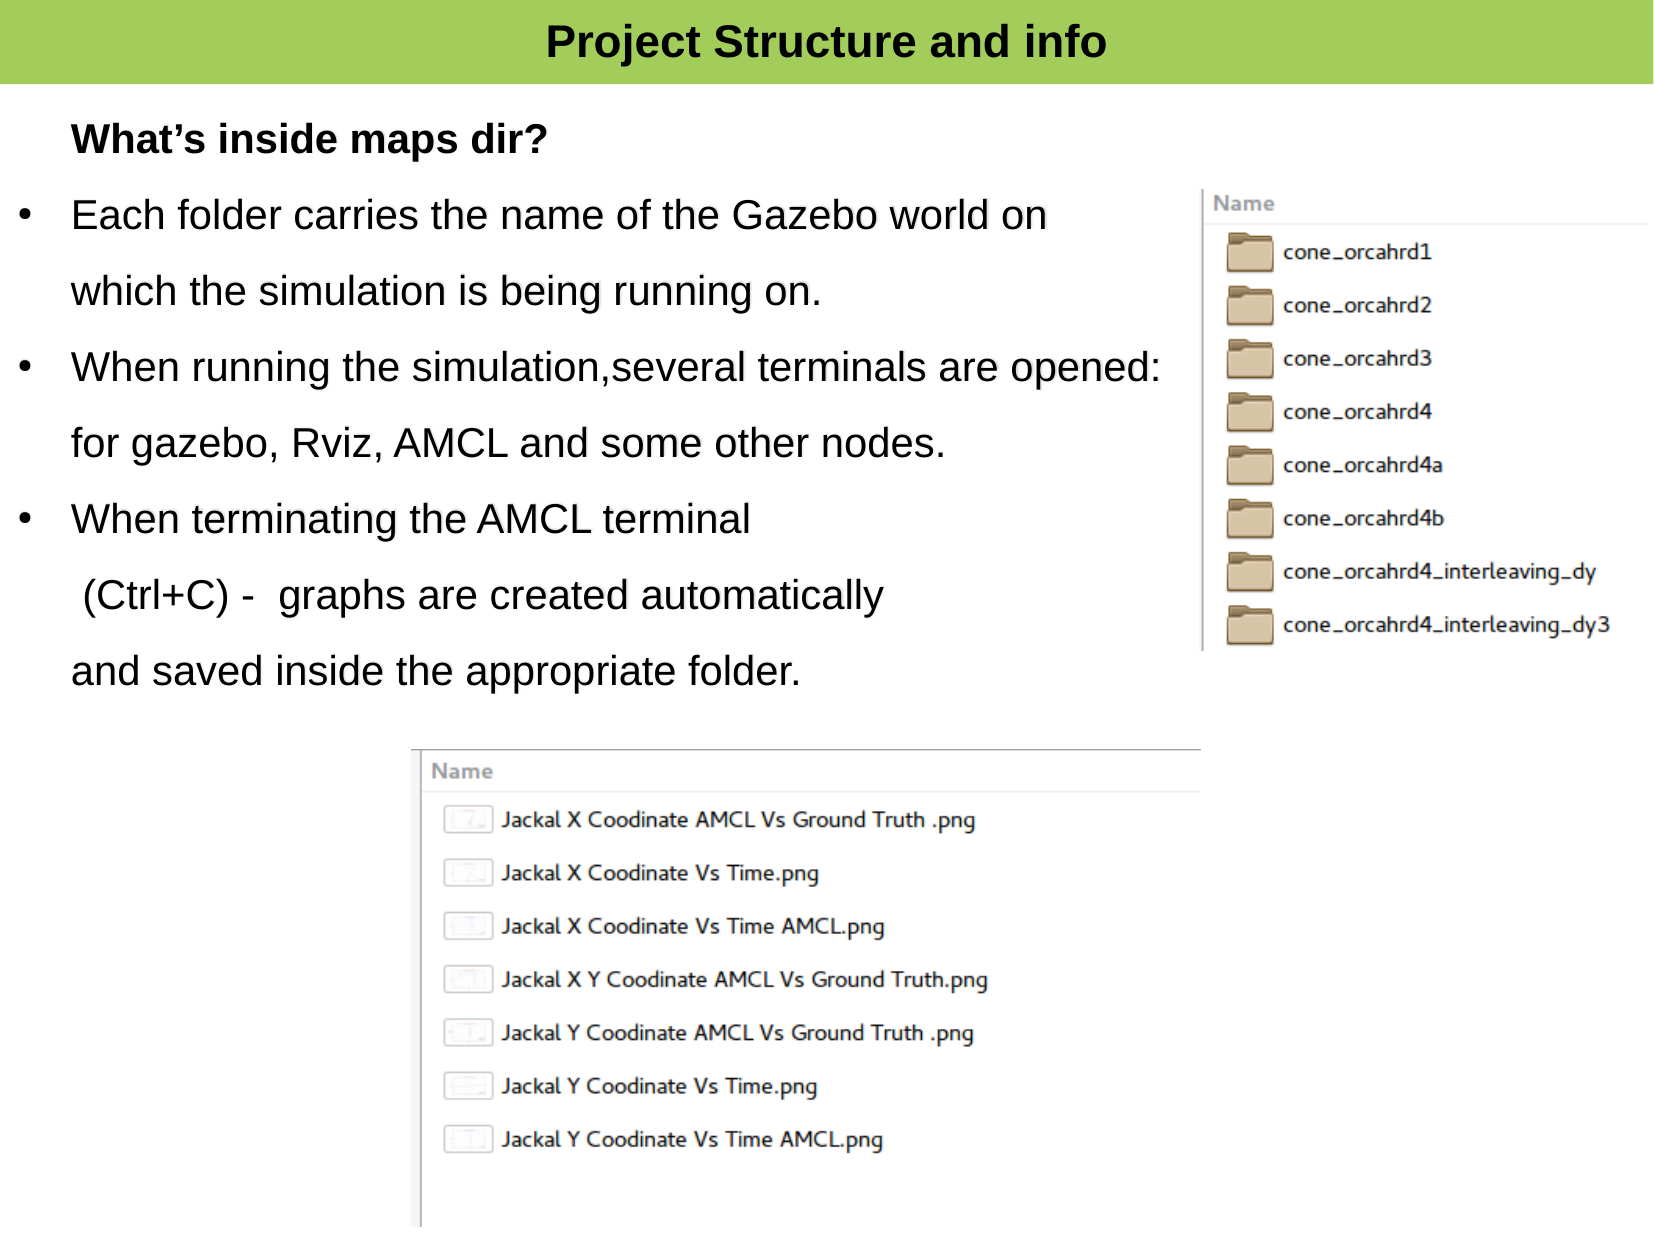

# Project Structure and info
What’s inside maps dir?
Each folder carries the name of the Gazebo world on
which the simulation is being running on.
When running the simulation,several terminals are opened:
for gazebo, Rviz, AMCL and some other nodes.
When terminating the AMCL terminal
 (Ctrl+C) - graphs are created automatically
and saved inside the appropriate folder.